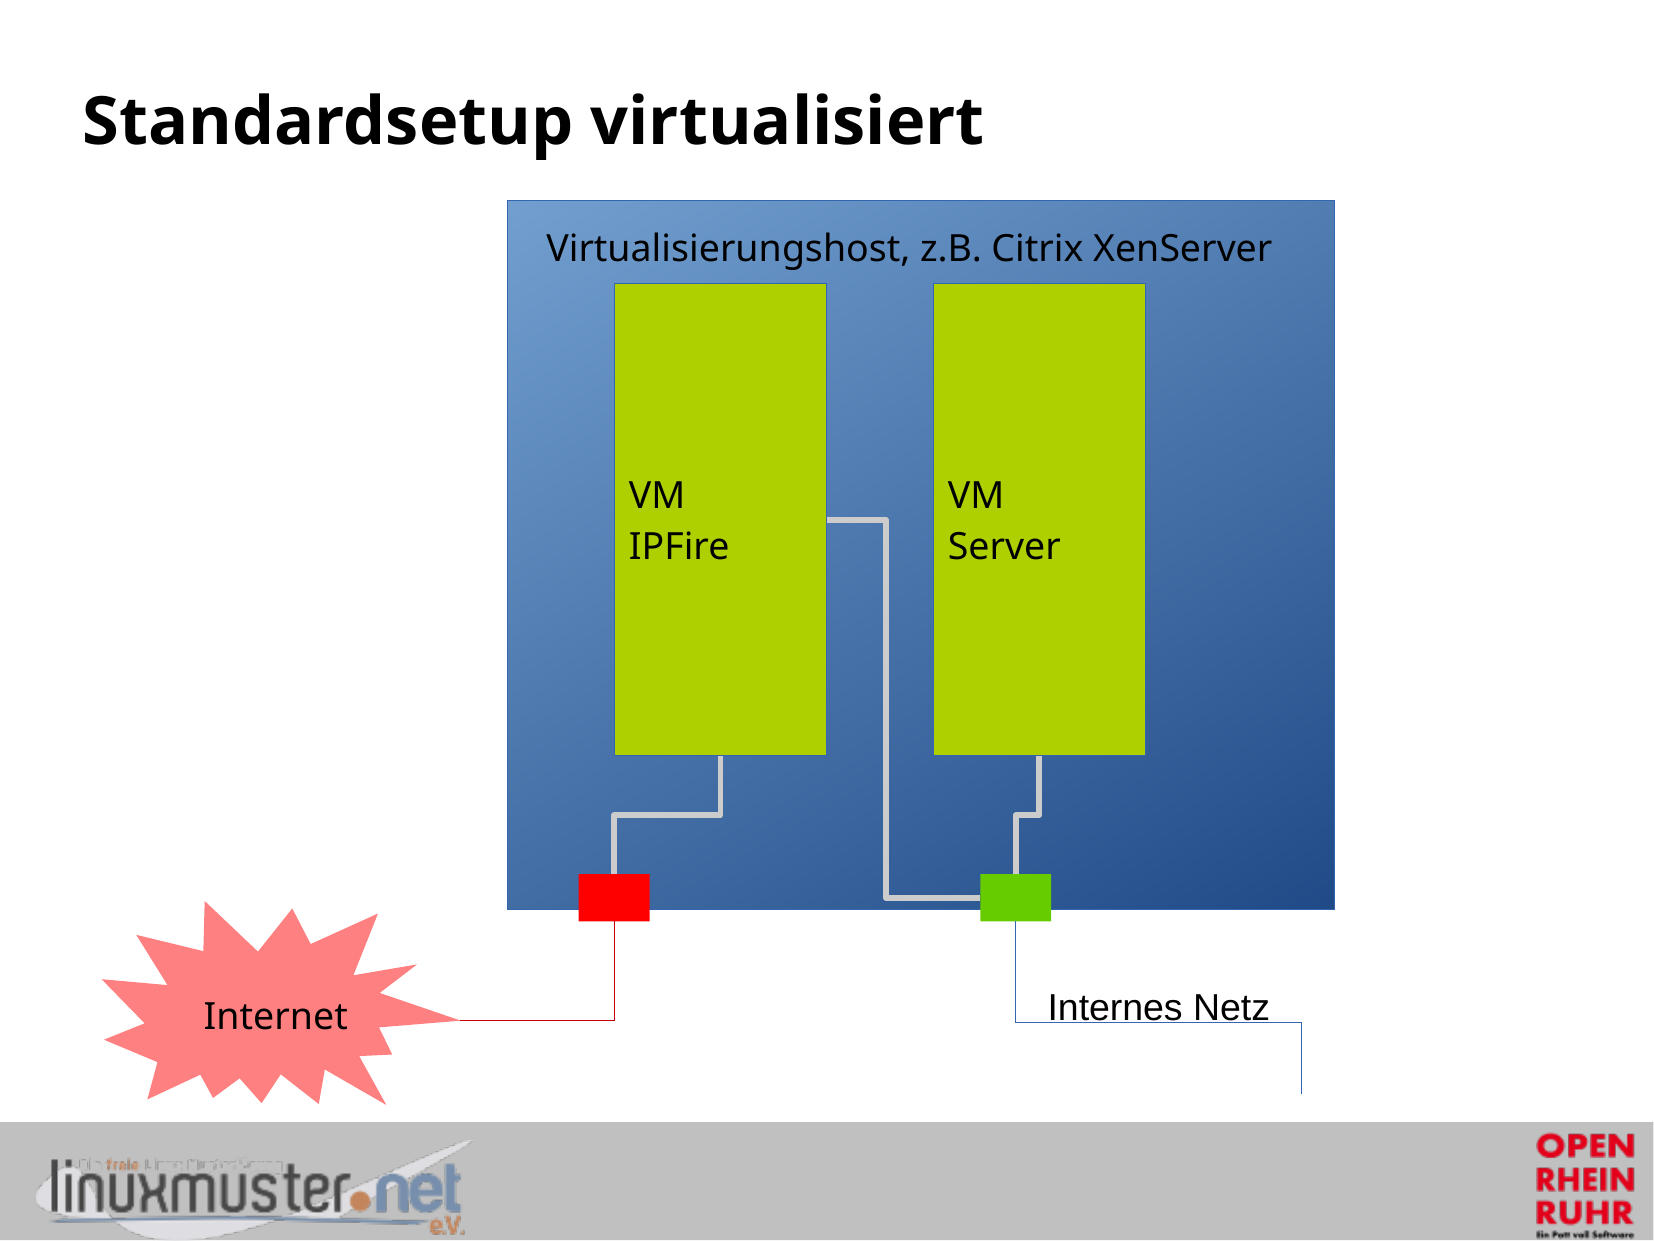

# Standardsetup virtualisiert
Virtualisierungshost, z.B. Citrix XenServer
VM
IPFire
VM
Server
Internet